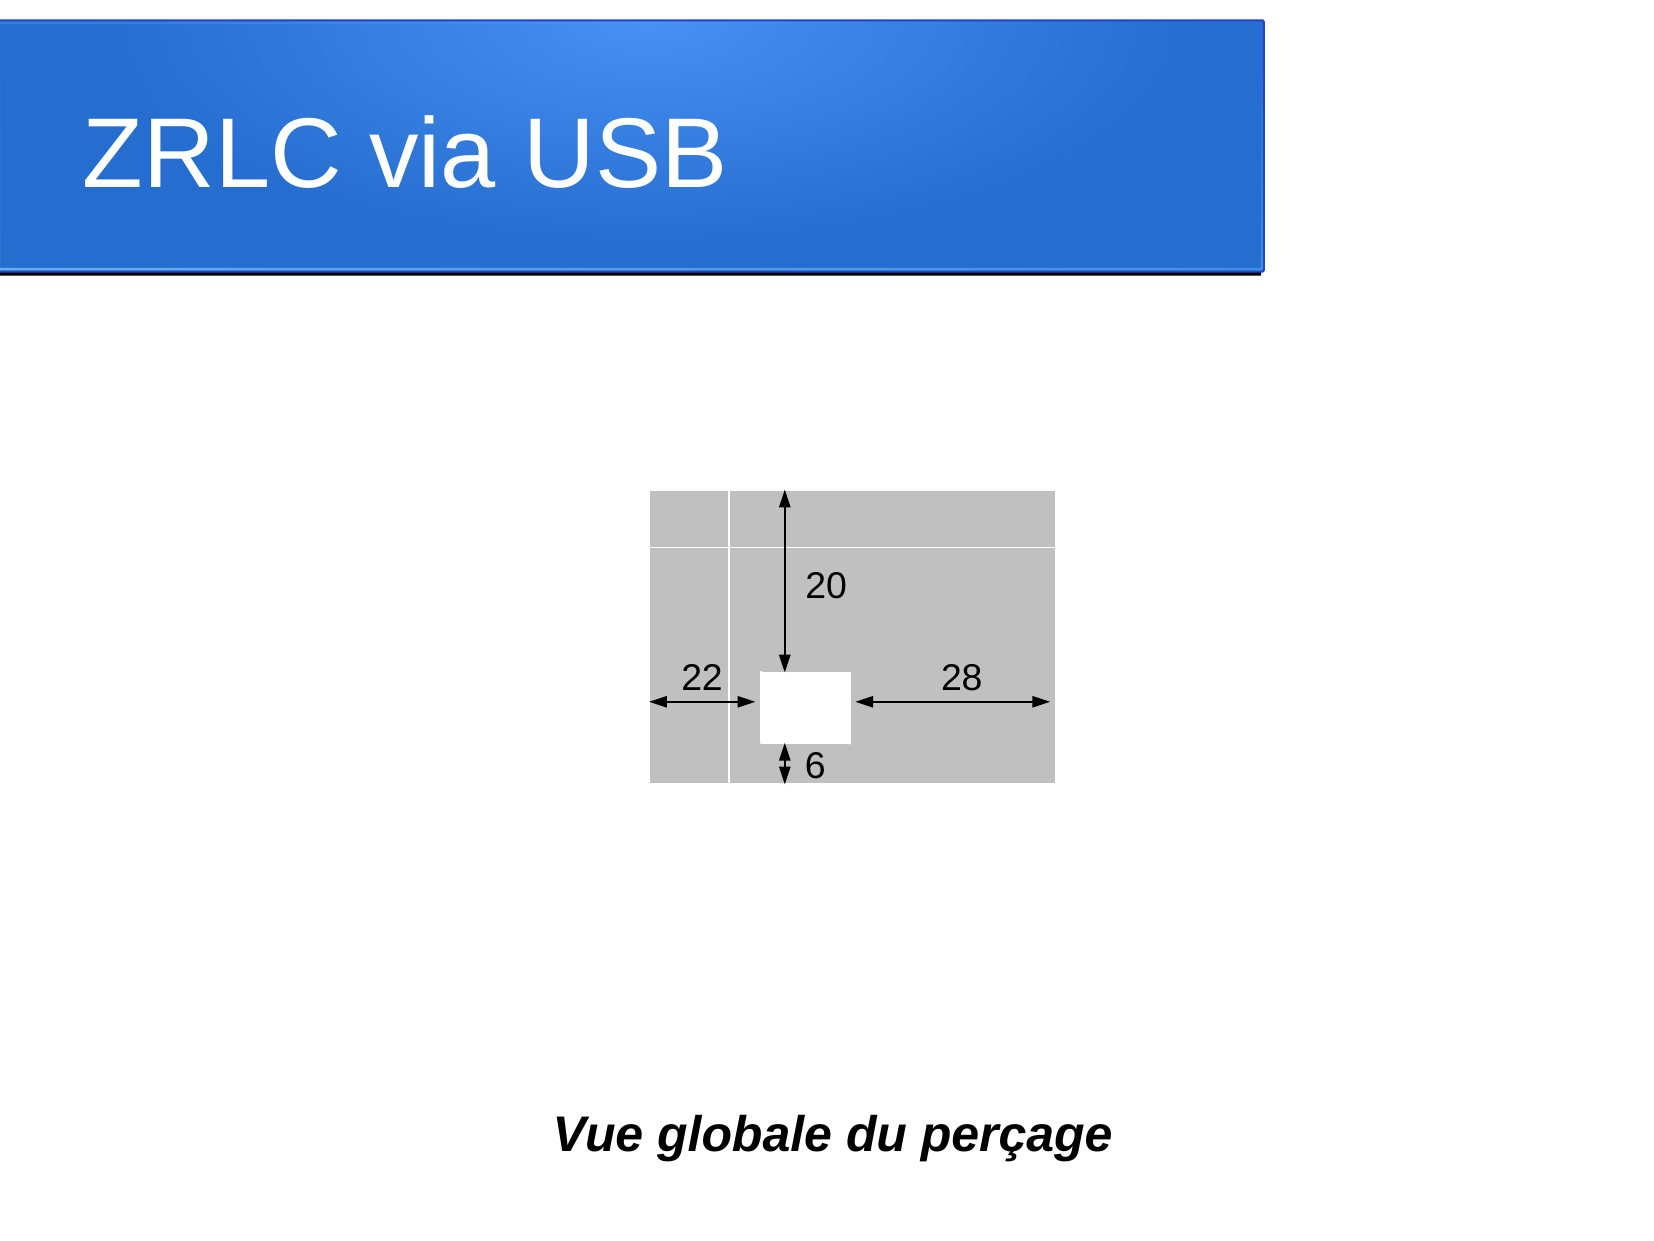

# ZRLC via USB
Vue globale du perçage